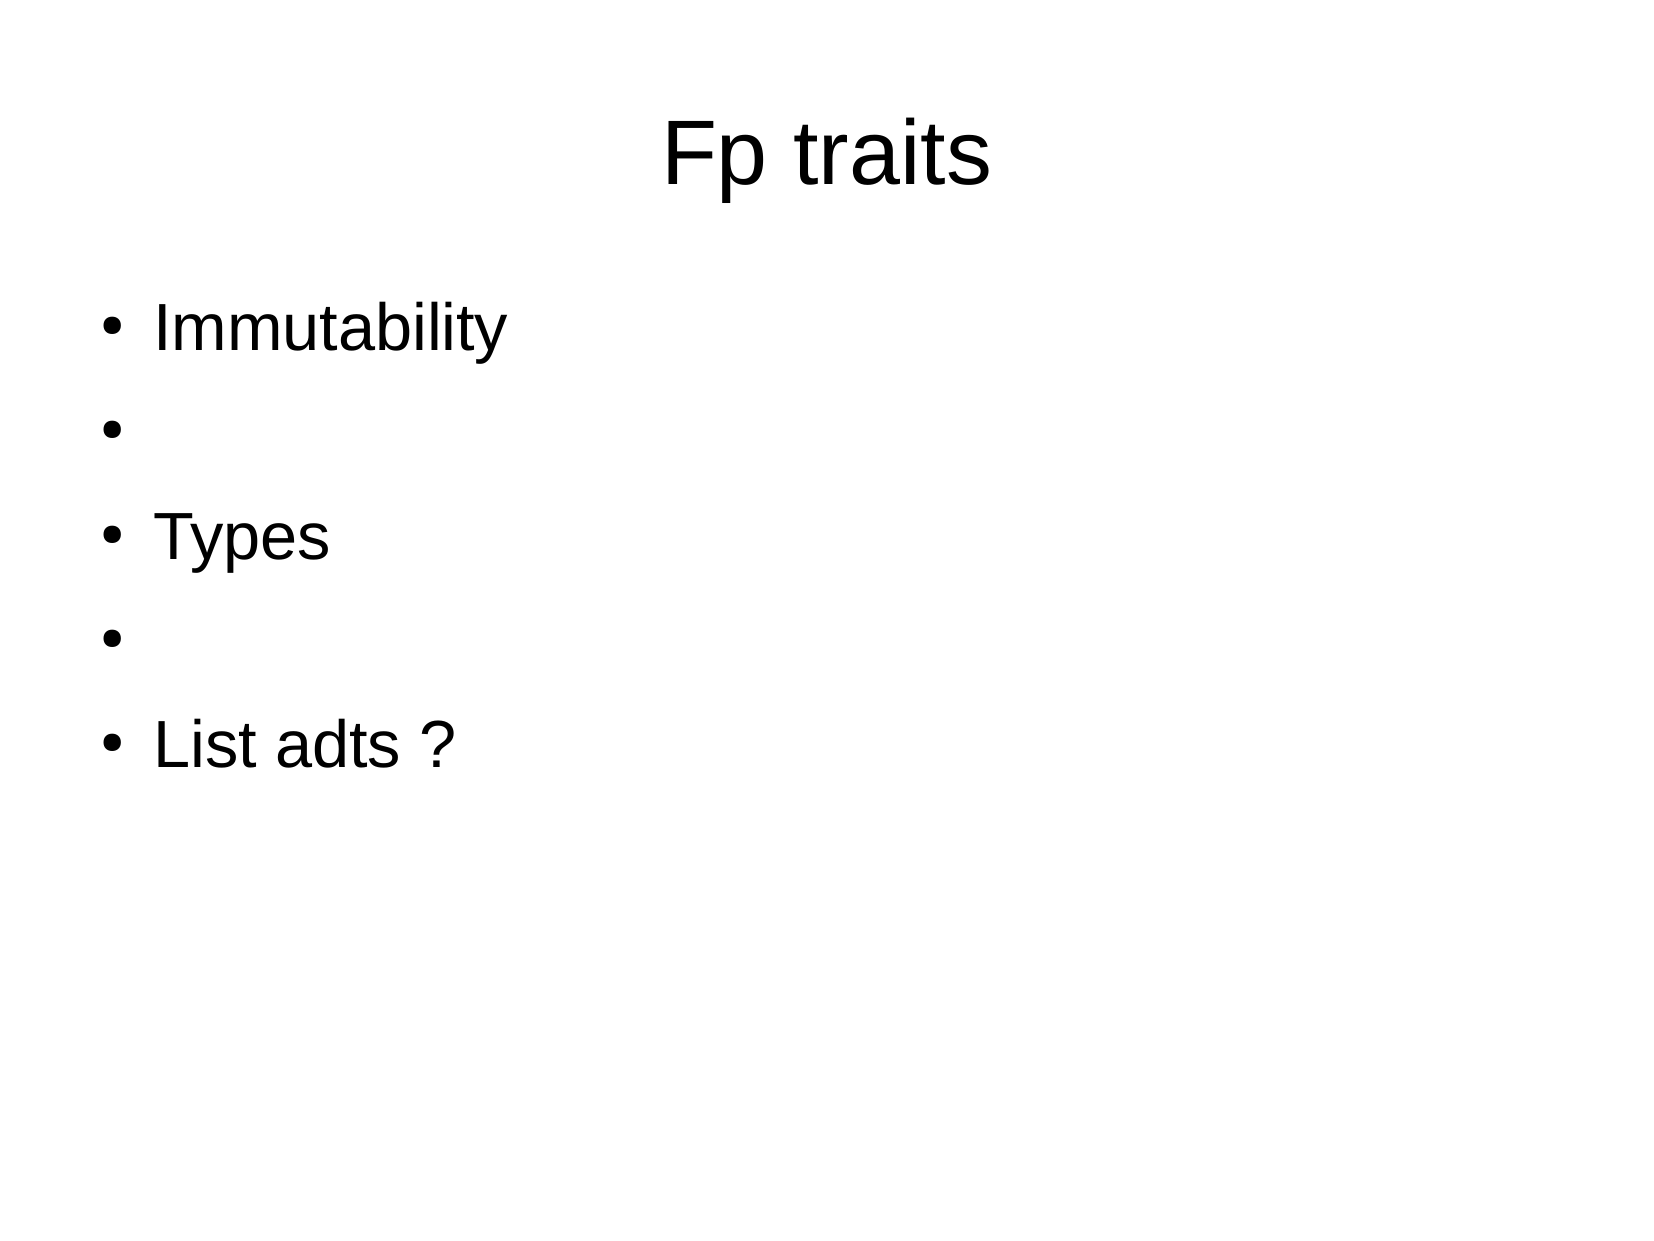

# Fp traits
Immutability
Types
List adts ?